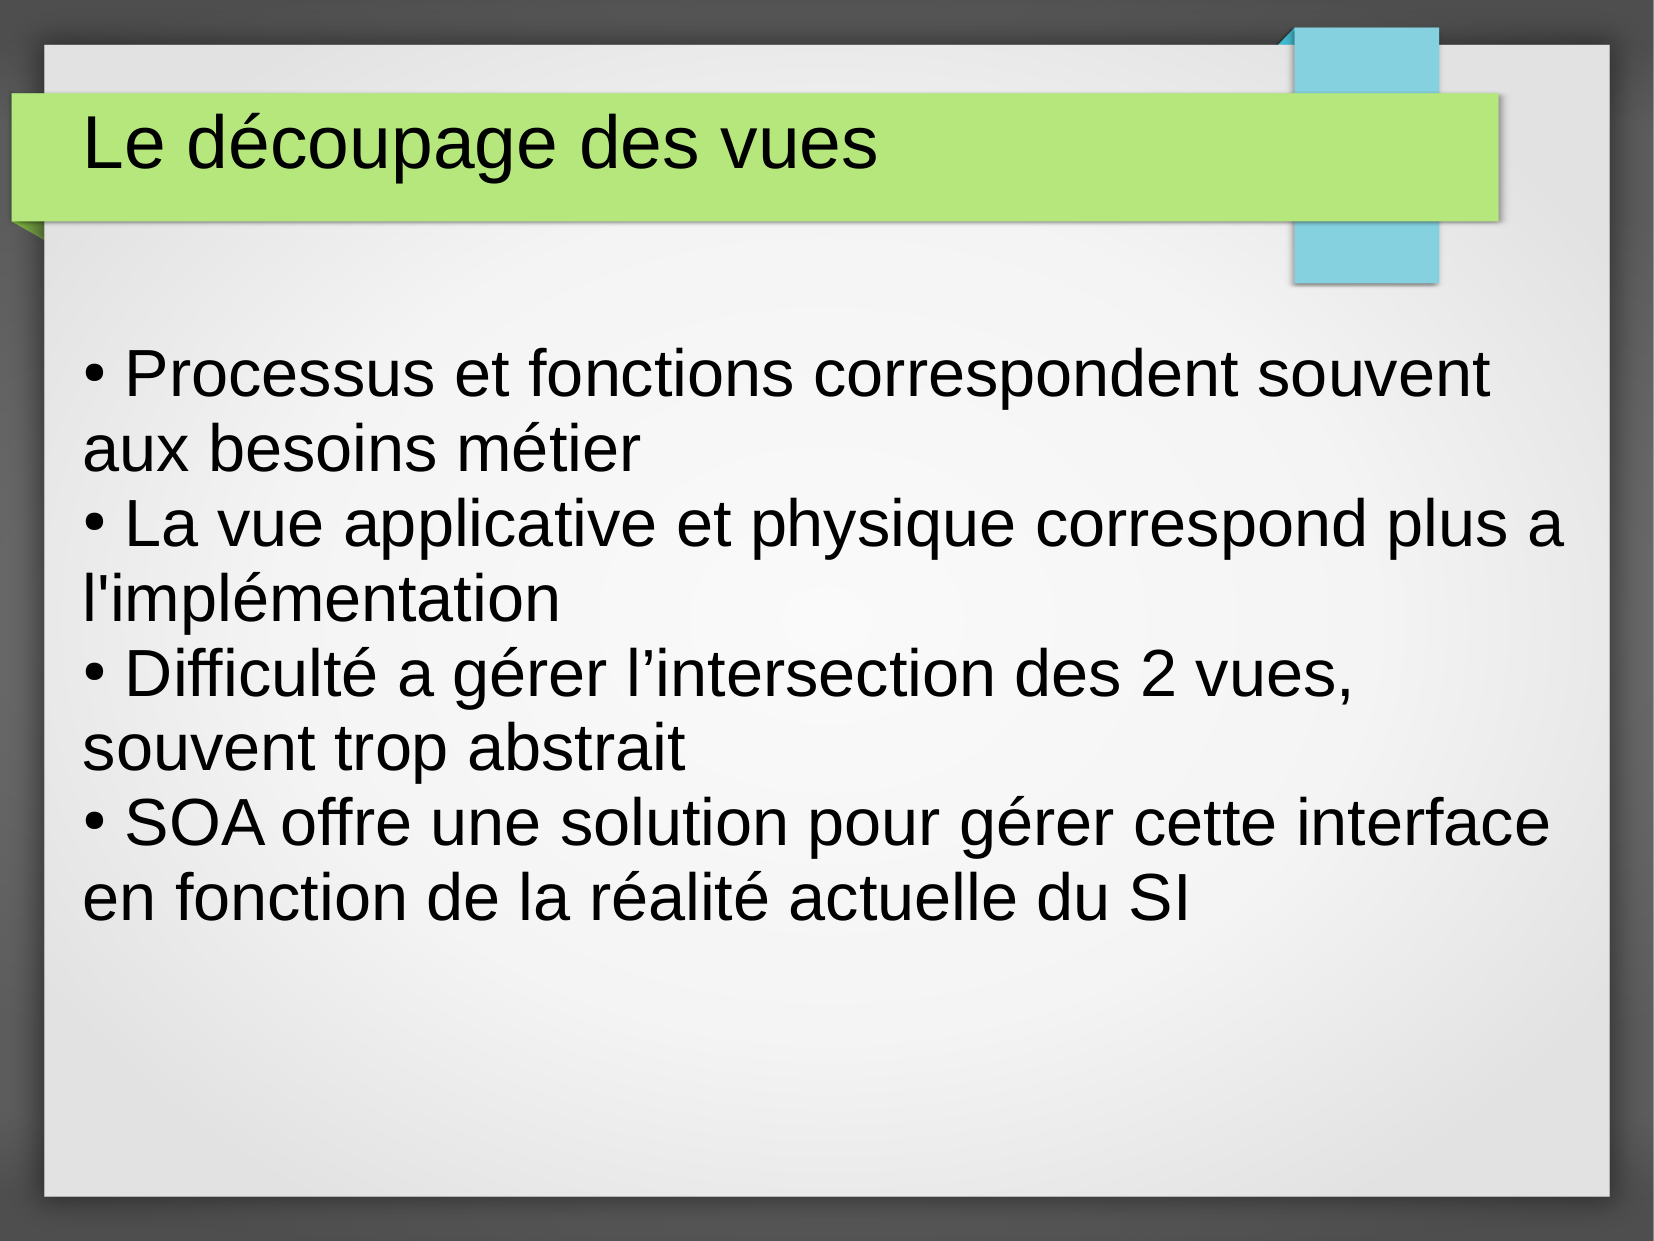

# Le découpage des vues
 Processus et fonctions correspondent souvent aux besoins métier
 La vue applicative et physique correspond plus a l'implémentation
 Difficulté a gérer l’intersection des 2 vues, souvent trop abstrait
 SOA offre une solution pour gérer cette interface en fonction de la réalité actuelle du SI